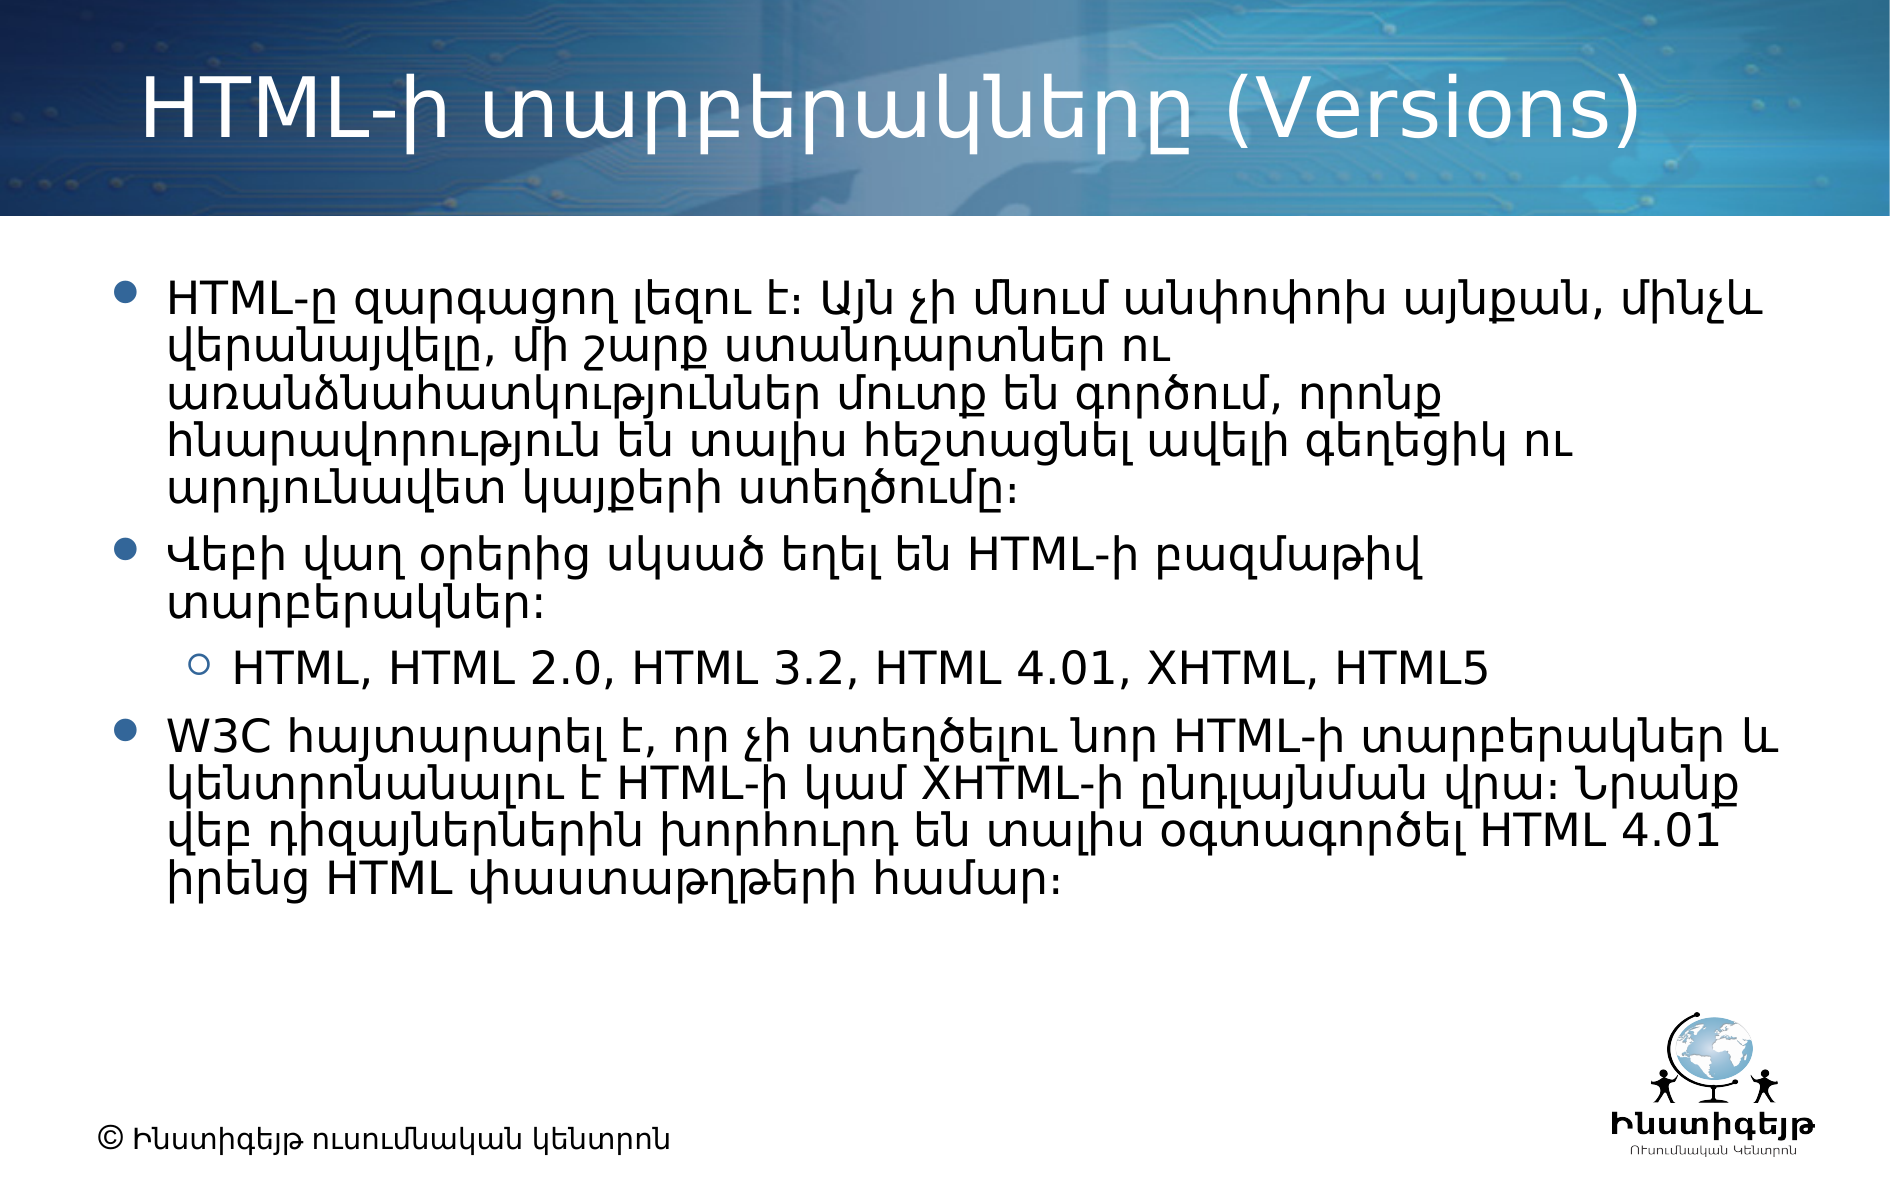

HTML-ի տարբերակները (Versions)
# HTML-ը զարգացող լեզու է։ Այն չի մնում անփոփոխ այնքան, մինչև վերանայվելը, մի շարք ստանդարտներ ու առանձնահատկություններ մուտք են գործում, որոնք հնարավորություն են տալիս հեշտացնել ավելի գեղեցիկ ու արդյունավետ կայքերի ստեղծումը։
Վեբի վաղ օրերից սկսած եղել են HTML-ի բազմաթիվ տարբերակներ:
HTML, HTML 2.0, HTML 3.2, HTML 4.01, XHTML, HTML5
W3C հայտարարել է, որ չի ստեղծելու նոր HTML-ի տարբերակներ և կենտրոնանալու է HTML-ի կամ XHTML-ի ընդլայնման վրա։ Նրանք վեբ դիզայներներին խորհուրդ են տալիս օգտագործել HTML 4.01 իրենց HTML փաստաթղթերի համար։